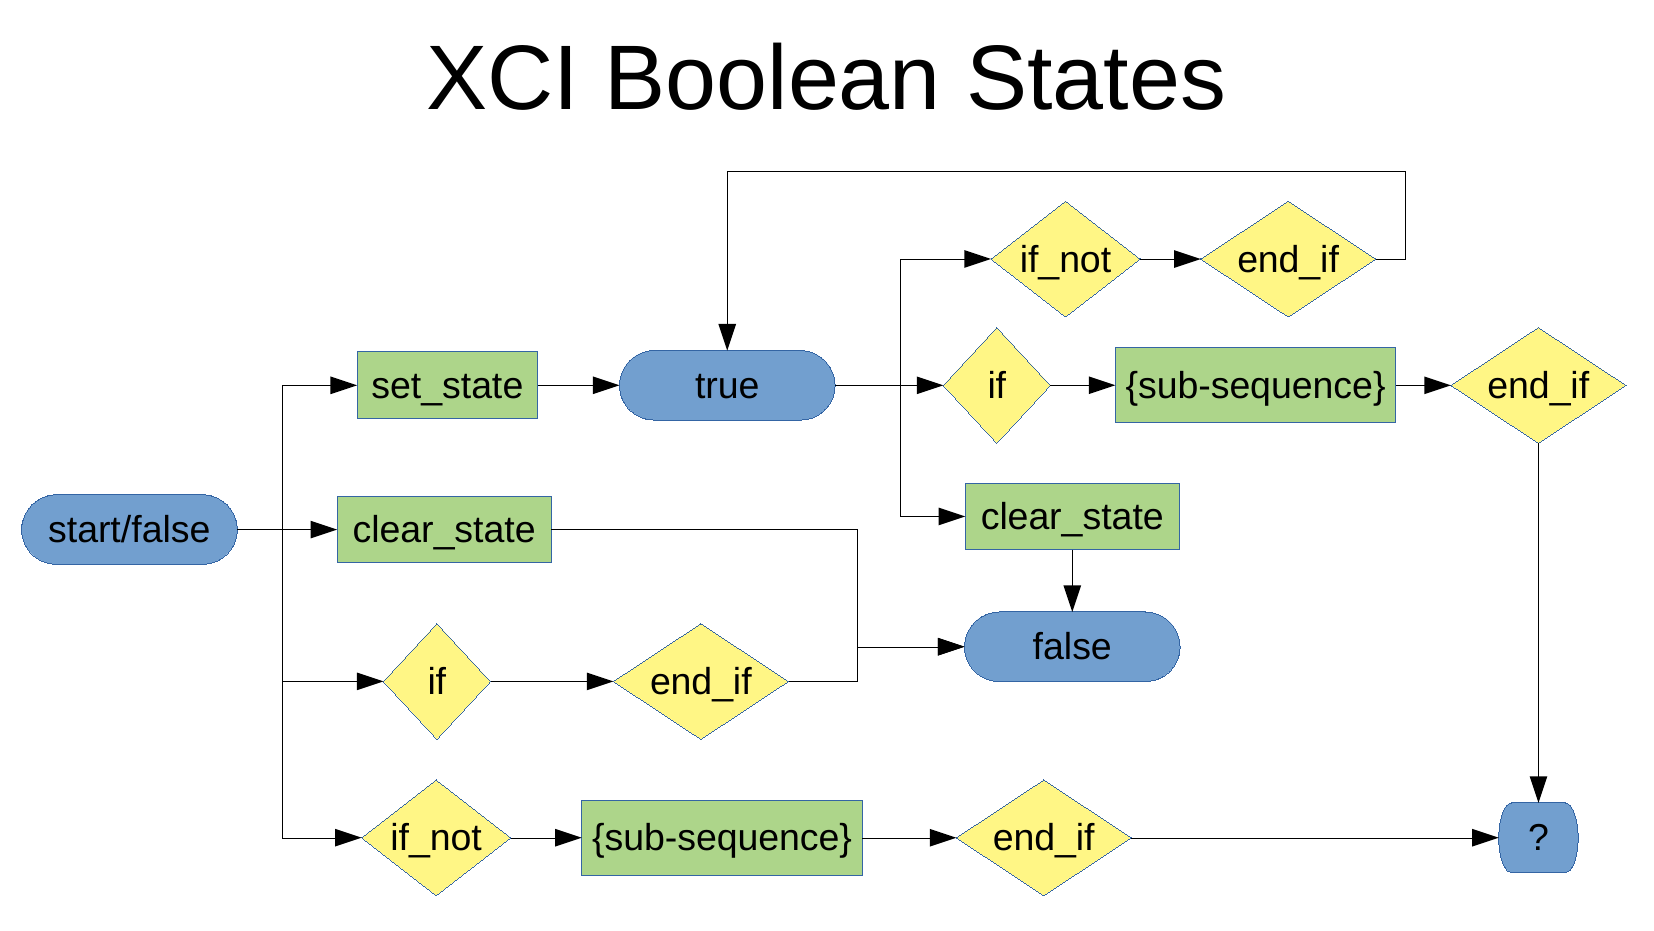

# XCI Boolean States
if_not
end_if
if
end_if
{sub-sequence}
true
set_state
clear_state
start/false
clear_state
false
if
end_if
if_not
end_if
{sub-sequence}
?